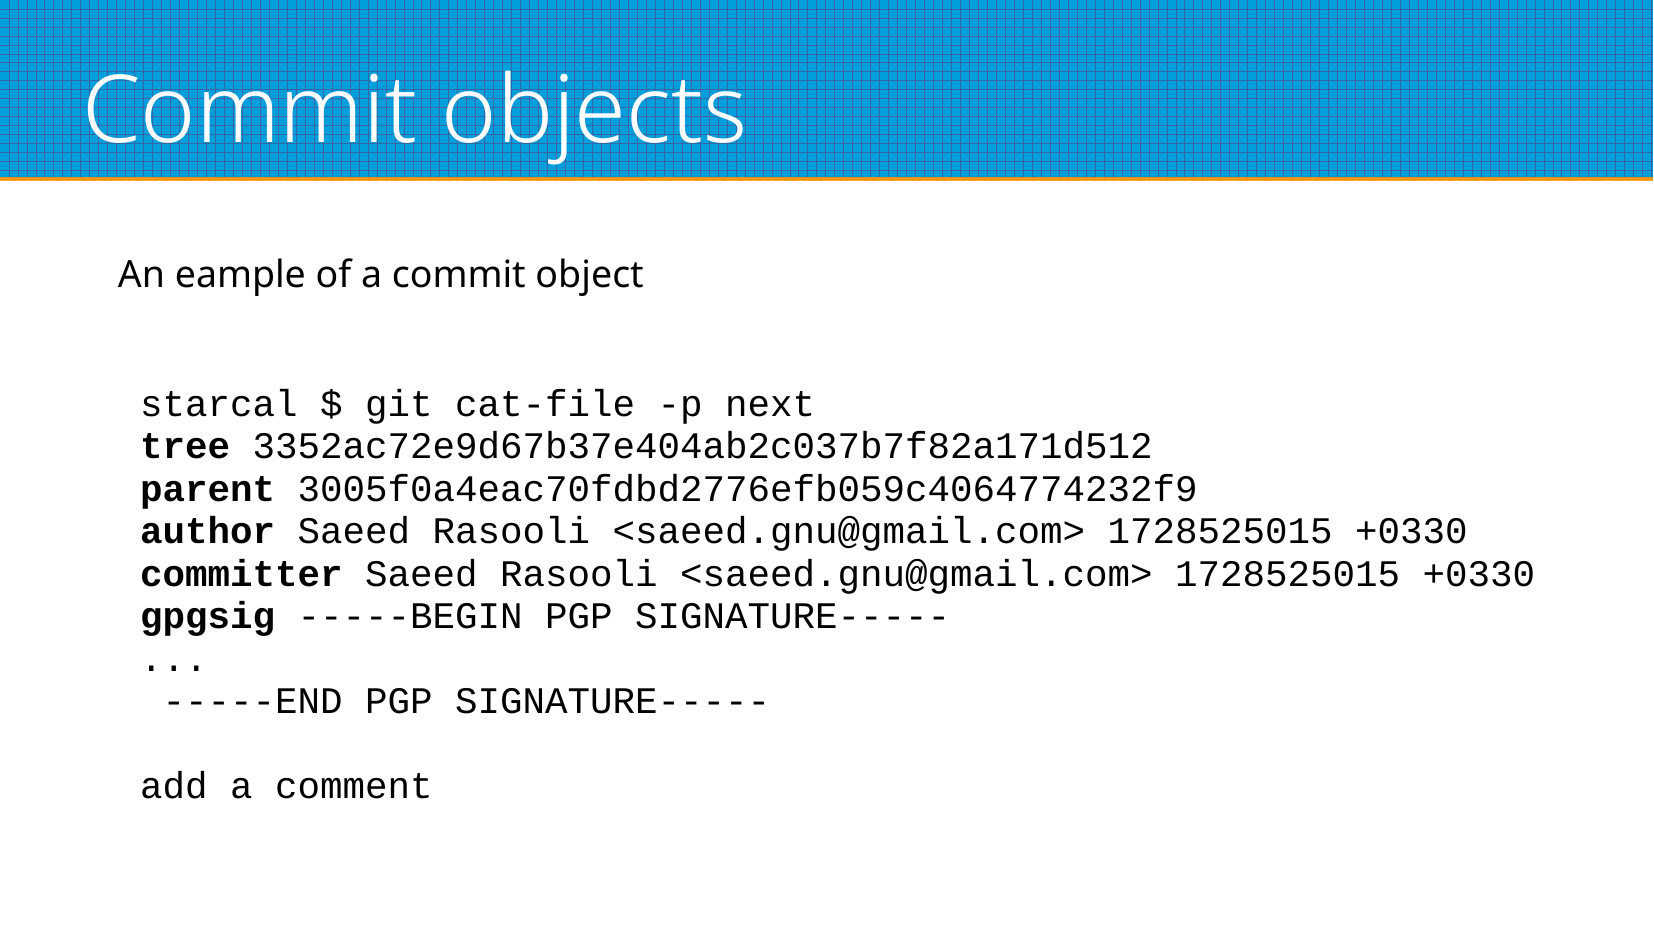

# Commit objects
An eample of a commit object
starcal $ git cat-file -p next
tree 3352ac72e9d67b37e404ab2c037b7f82a171d512
parent 3005f0a4eac70fdbd2776efb059c4064774232f9
author Saeed Rasooli <saeed.gnu@gmail.com> 1728525015 +0330
committer Saeed Rasooli <saeed.gnu@gmail.com> 1728525015 +0330
gpgsig -----BEGIN PGP SIGNATURE-----
...
 -----END PGP SIGNATURE-----
add a comment